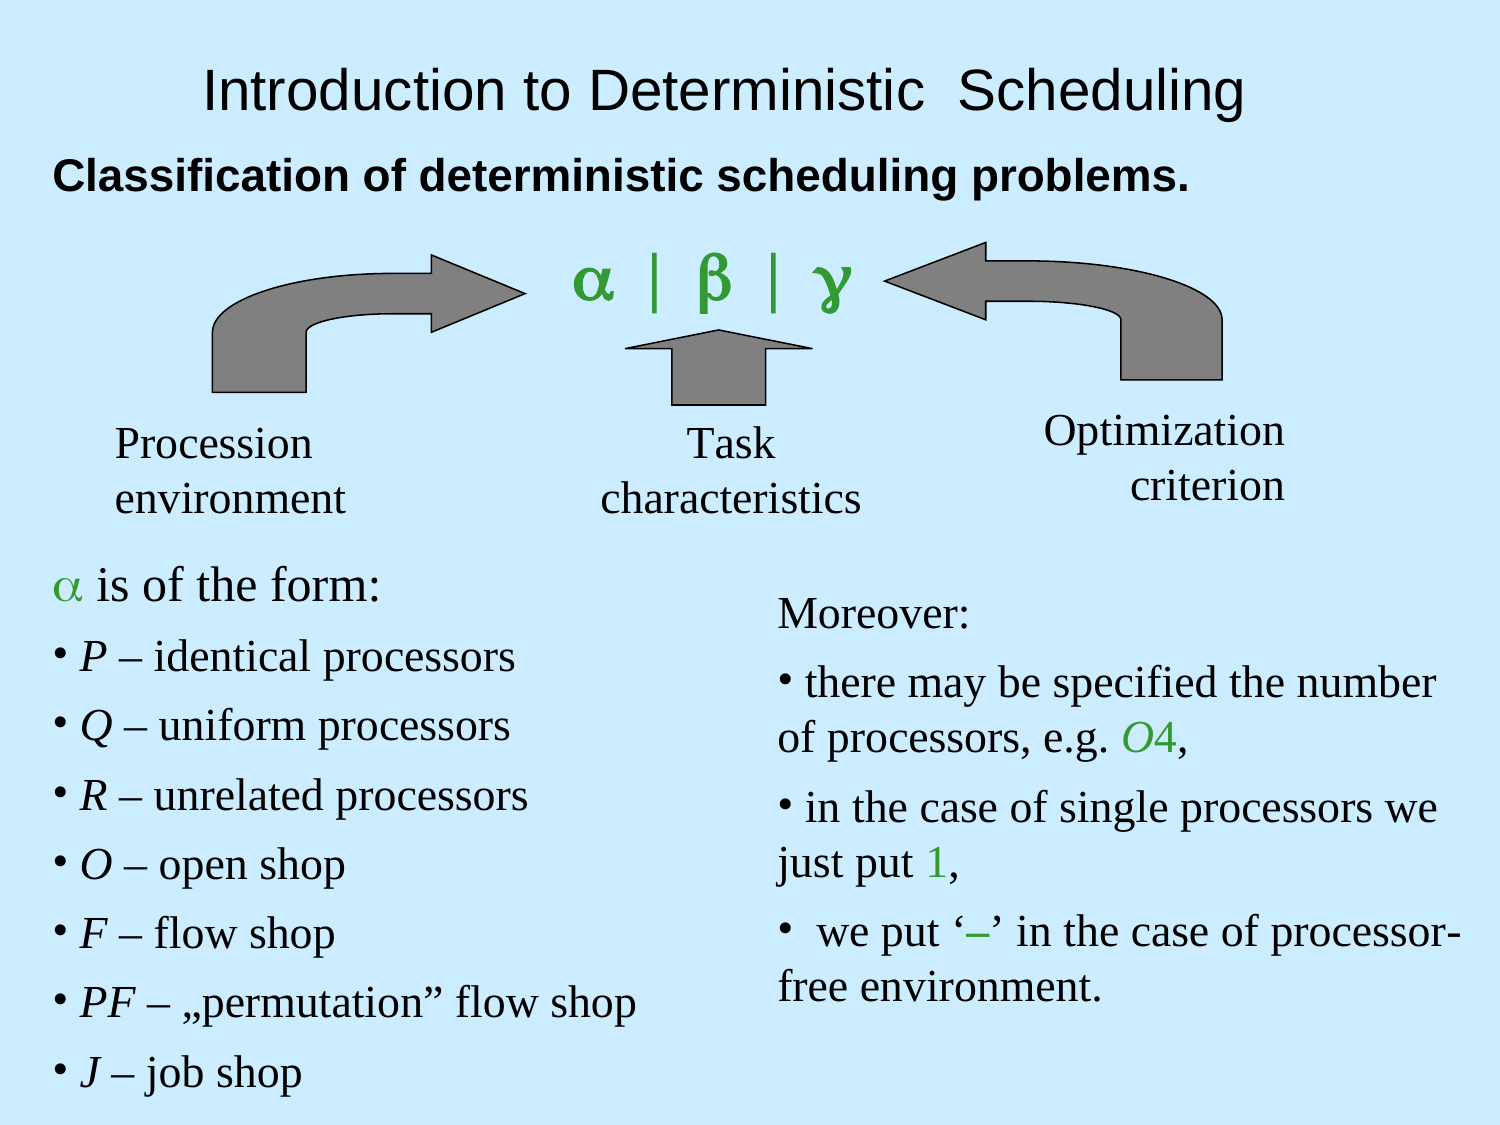

# Introduction to Deterministic Scheduling
Classification of deterministic scheduling problems.
 |  | 
Optimization criterion
Procession environment
Task characteristics
 is of the form:
 P – identical processors
 Q – uniform processors
 R – unrelated processors
 O – open shop
 F – flow shop
 PF – „permutation” flow shop
 J – job shop
Moreover:
 there may be specified the number of processors, e.g. O4,
 in the case of single processors we just put 1,
 we put ‘–’ in the case of processor-free environment.